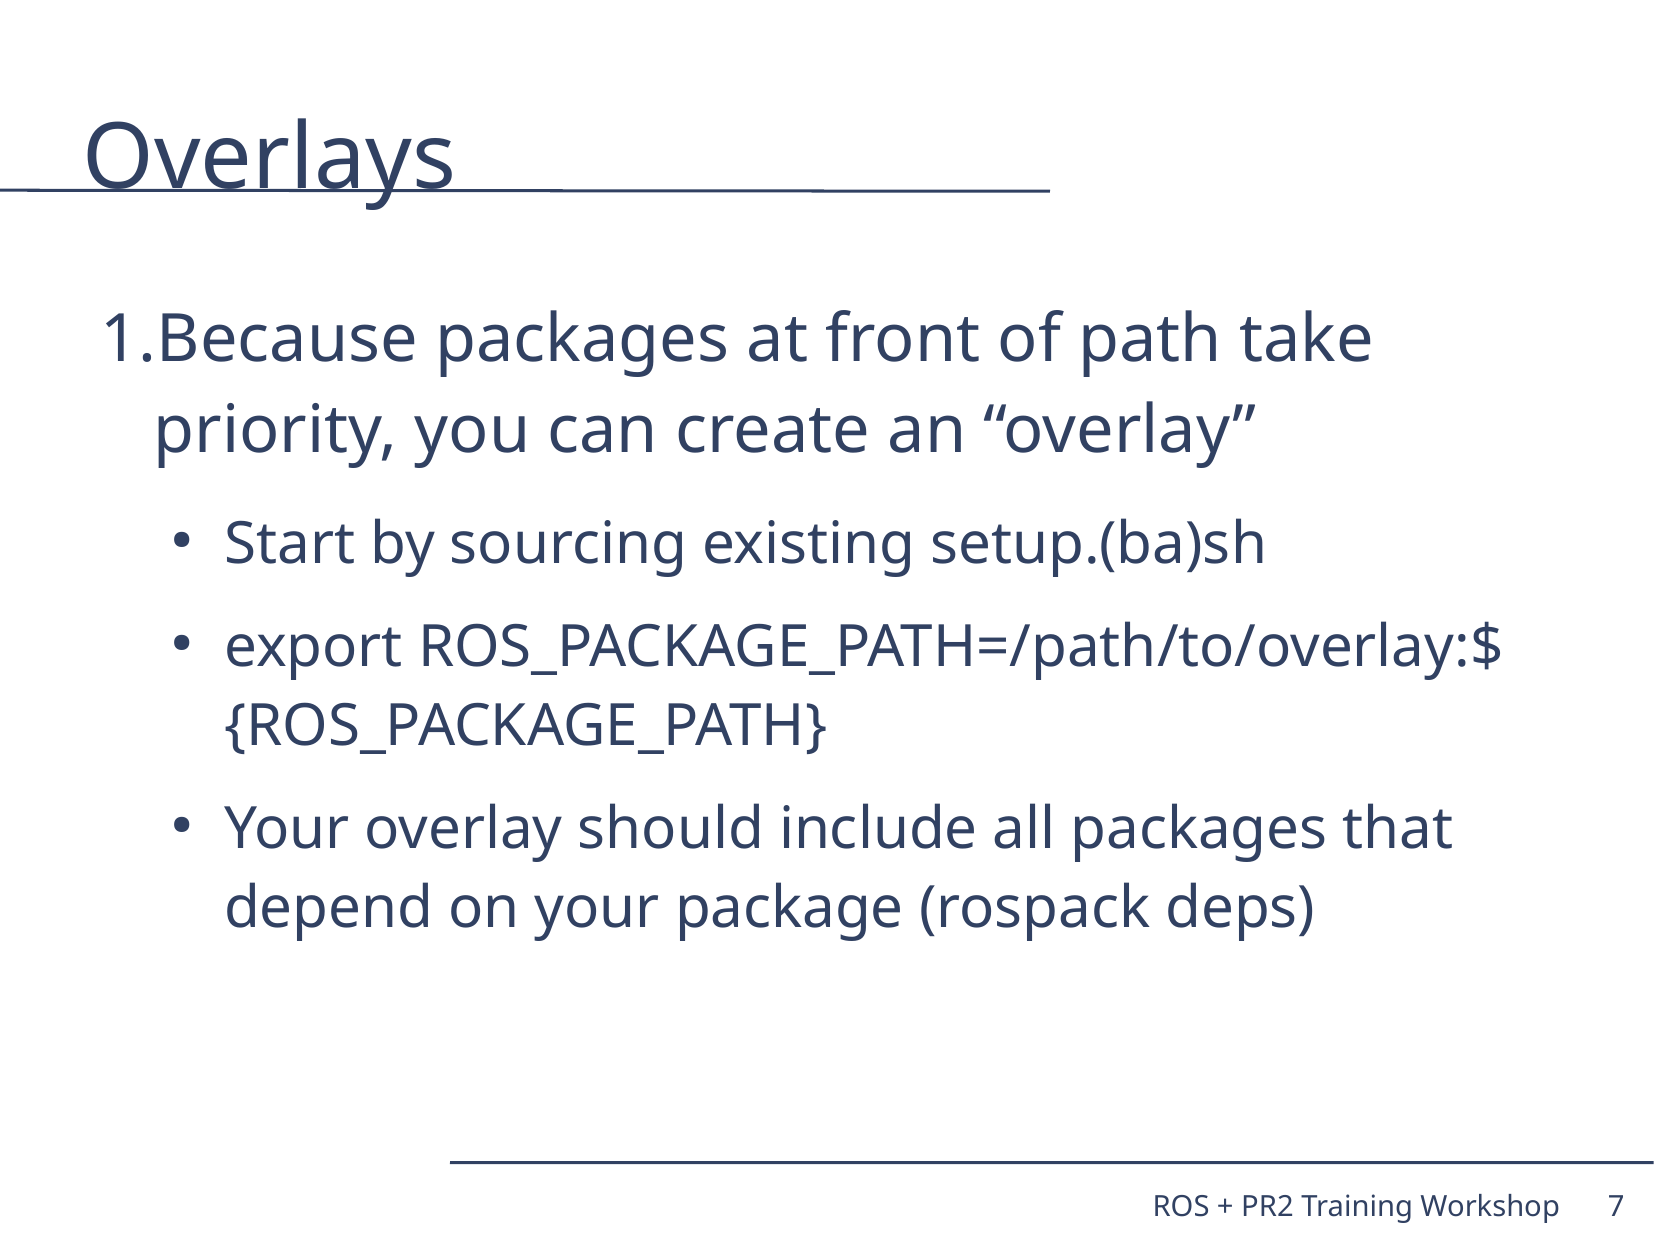

# Overlays
Because packages at front of path take priority, you can create an “overlay”
Start by sourcing existing setup.(ba)sh
export ROS_PACKAGE_PATH=/path/to/overlay:${ROS_PACKAGE_PATH}
Your overlay should include all packages that depend on your package (rospack deps)